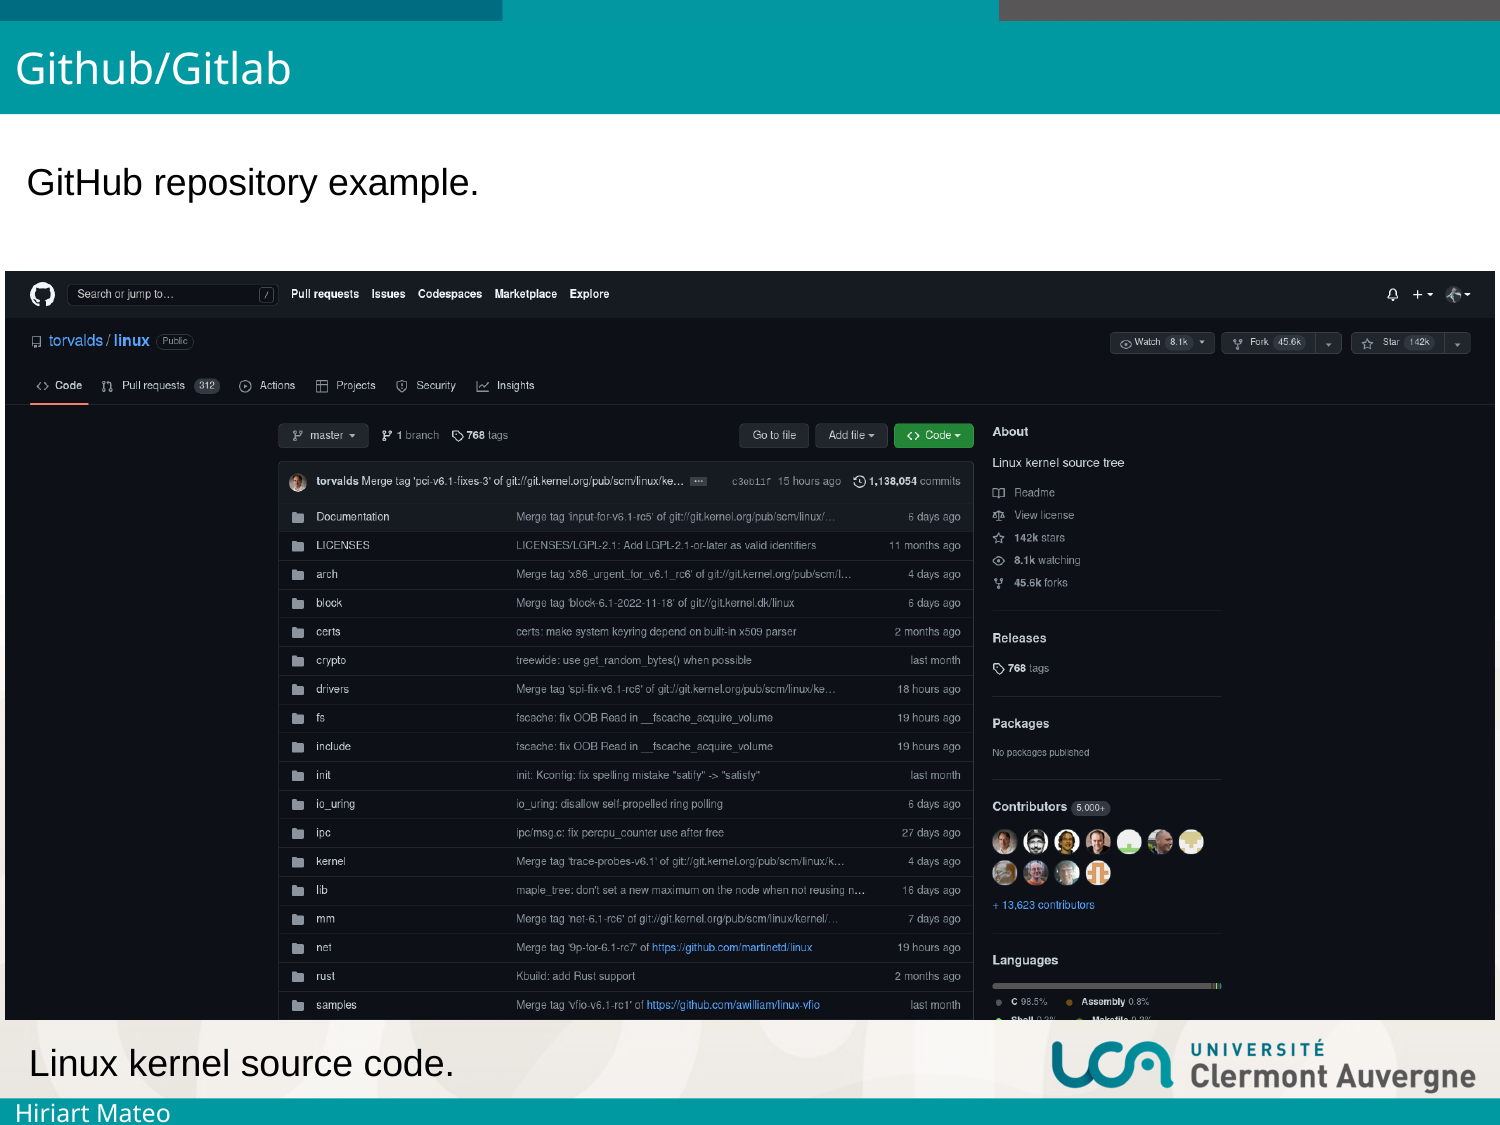

Github/Gitlab
GitHub repository example.
Linux kernel source code.
Hiriart Mateo